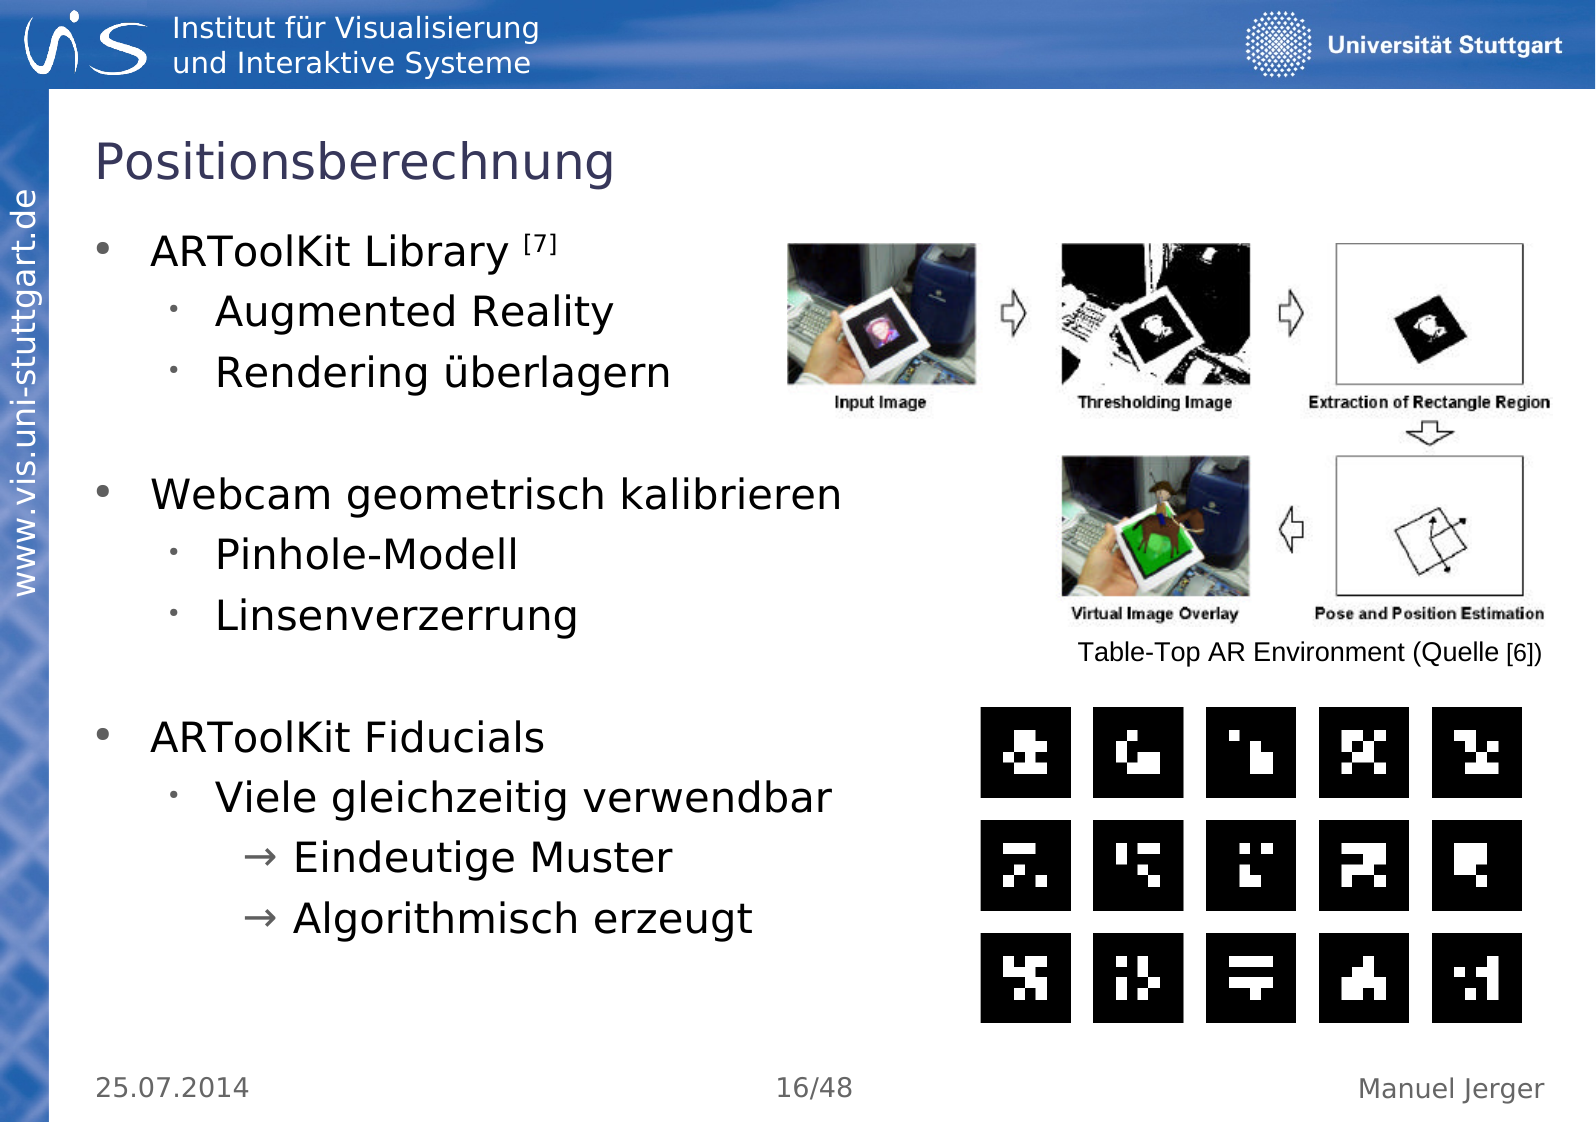

# Positionsberechnung
ARToolKit Library [7]
Augmented Reality
Rendering überlagern
Webcam geometrisch kalibrieren
Pinhole-Modell
Linsenverzerrung
ARToolKit Fiducials
Viele gleichzeitig verwendbar
 Eindeutige Muster
 Algorithmisch erzeugt
Table-Top AR Environment (Quelle [6])